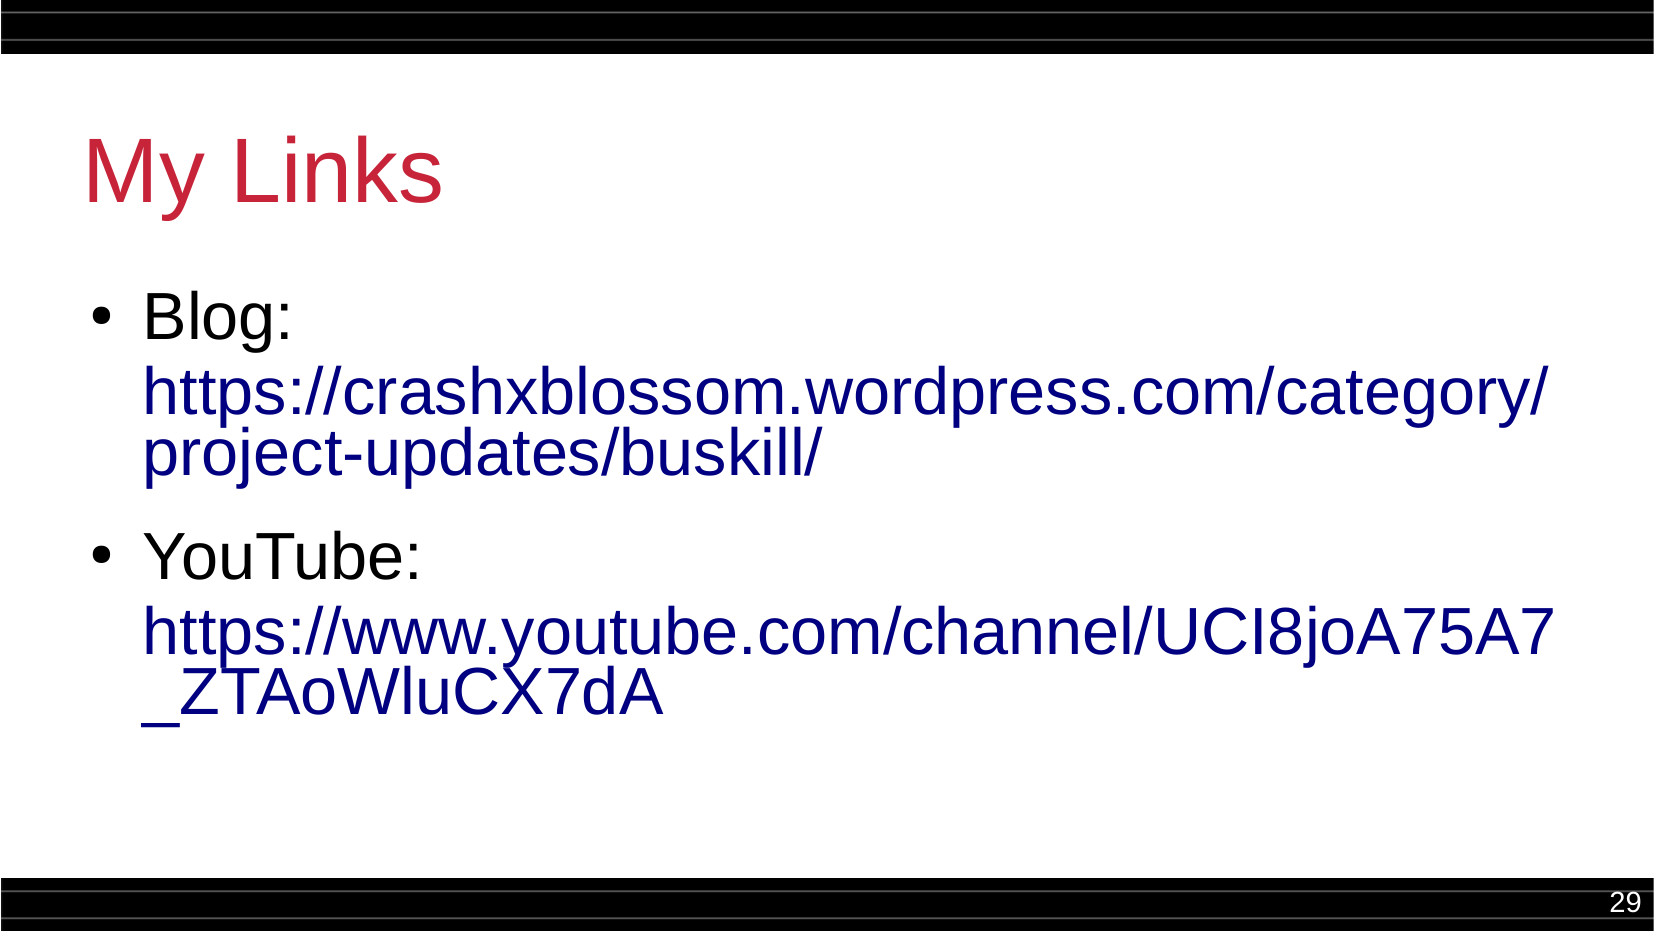

# My Links
Blog: https://crashxblossom.wordpress.com/category/project-updates/buskill/
YouTube: https://www.youtube.com/channel/UCI8joA75A7_ZTAoWluCX7dA